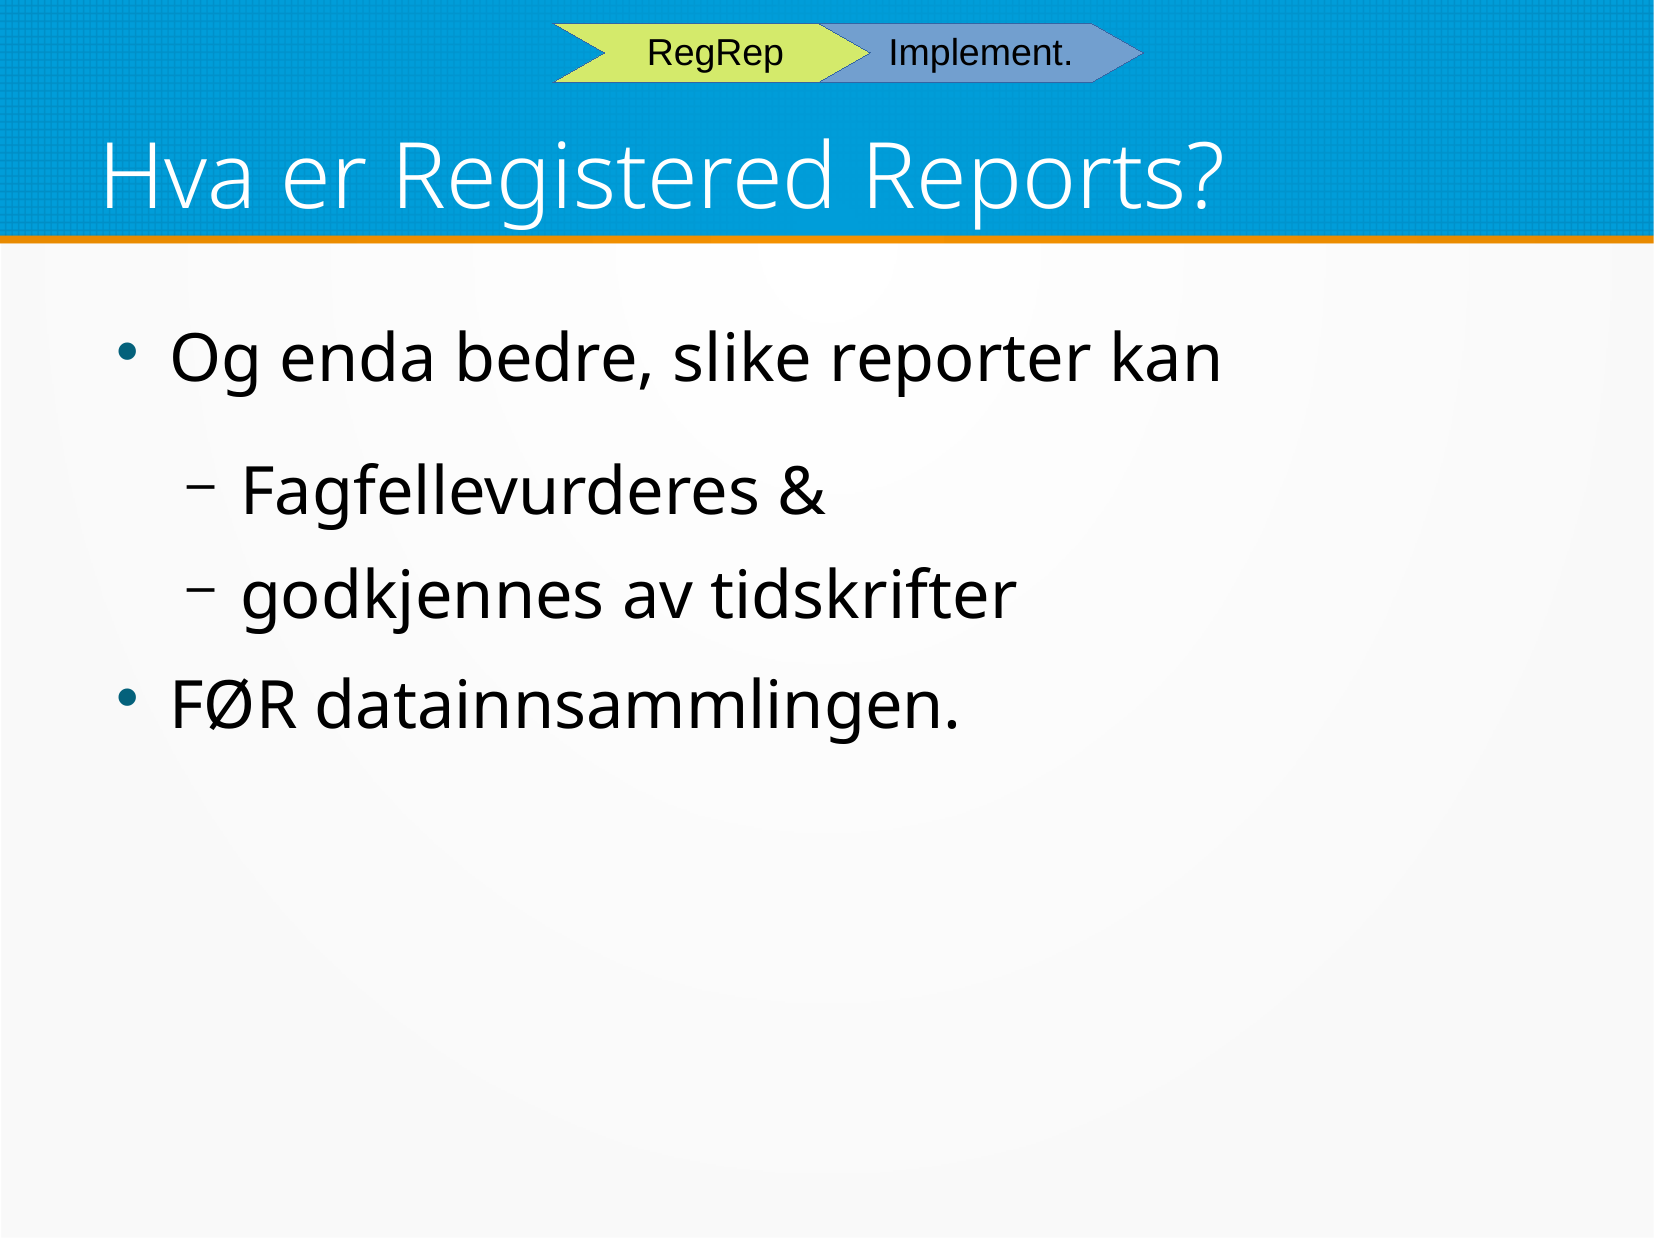

# Hva er Registered Reports?
RegRep
Implement.
Og enda bedre, slike reporter kan
Fagfellevurderes &
godkjennes av tidskrifter
FØR datainnsammlingen.